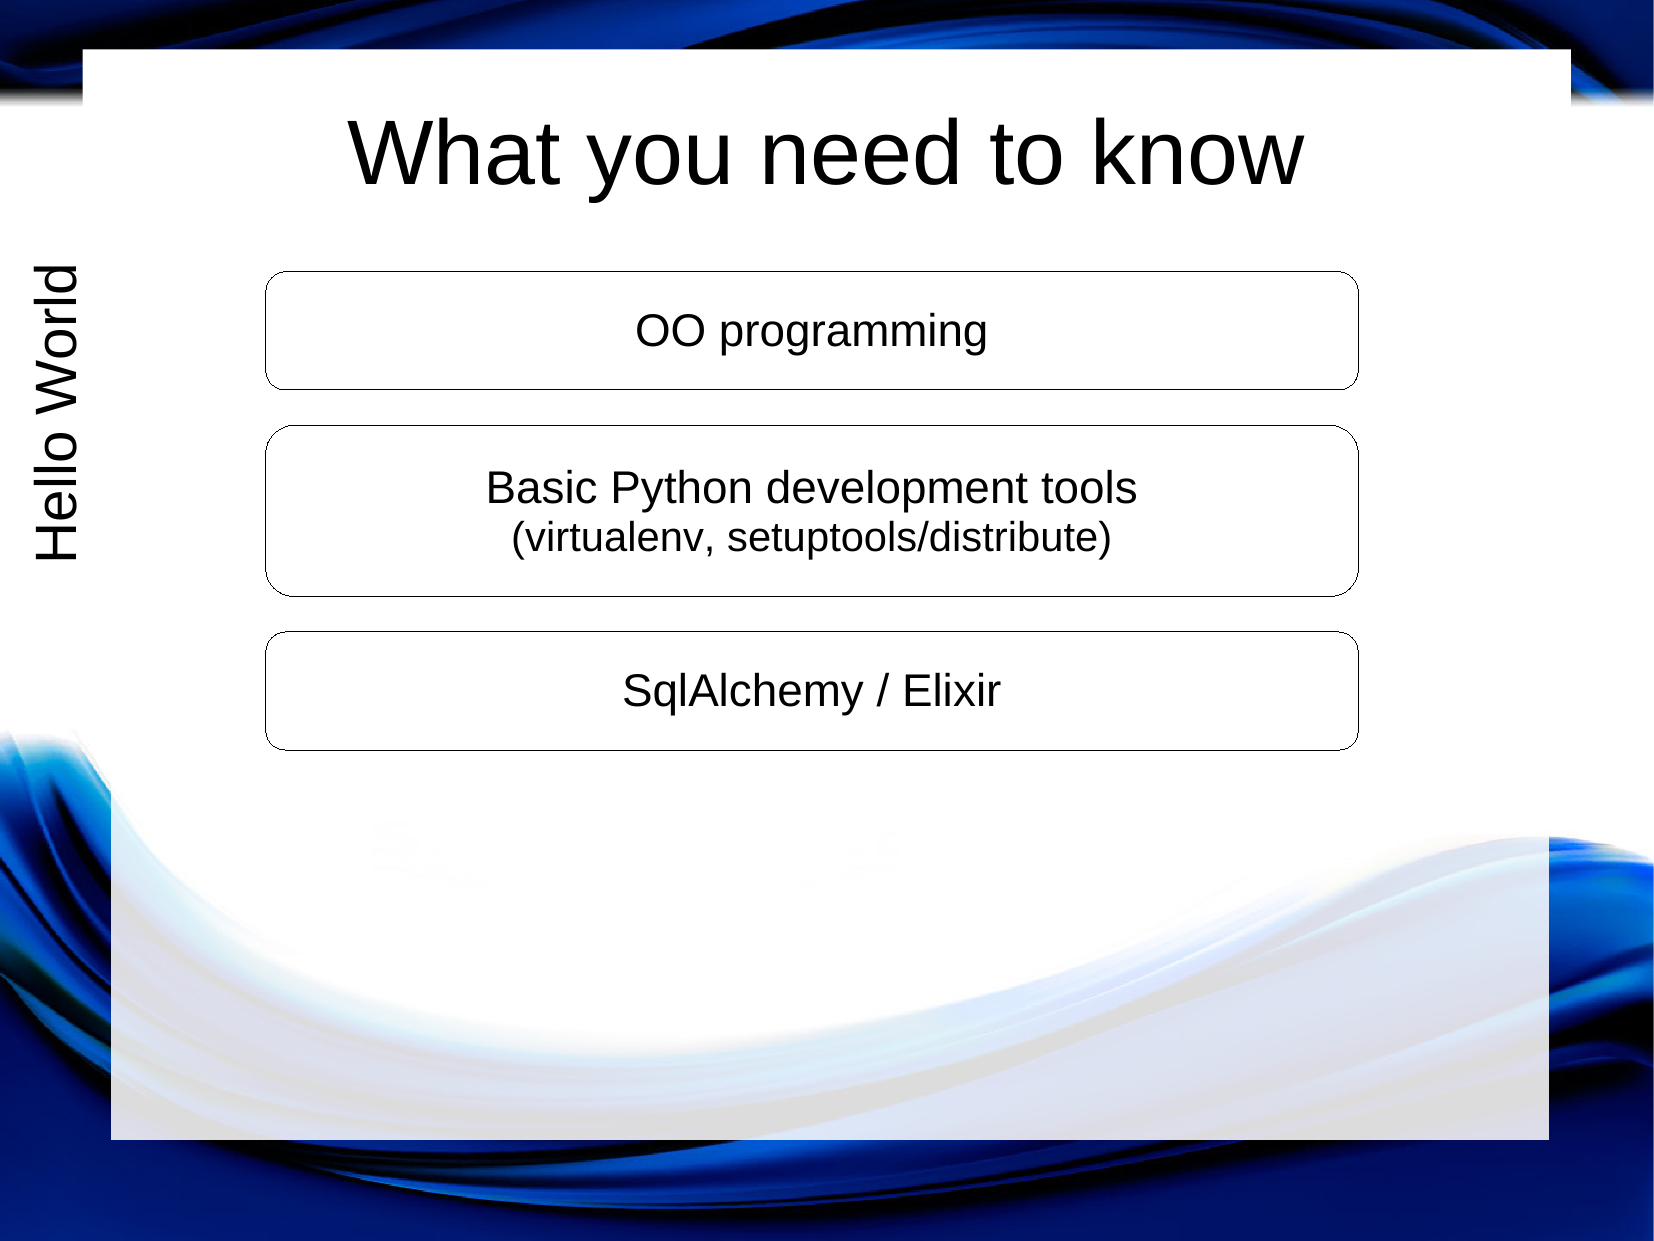

# What you need to know
OO programming
Hello World
Basic Python development tools
(virtualenv, setuptools/distribute)
SqlAlchemy / Elixir